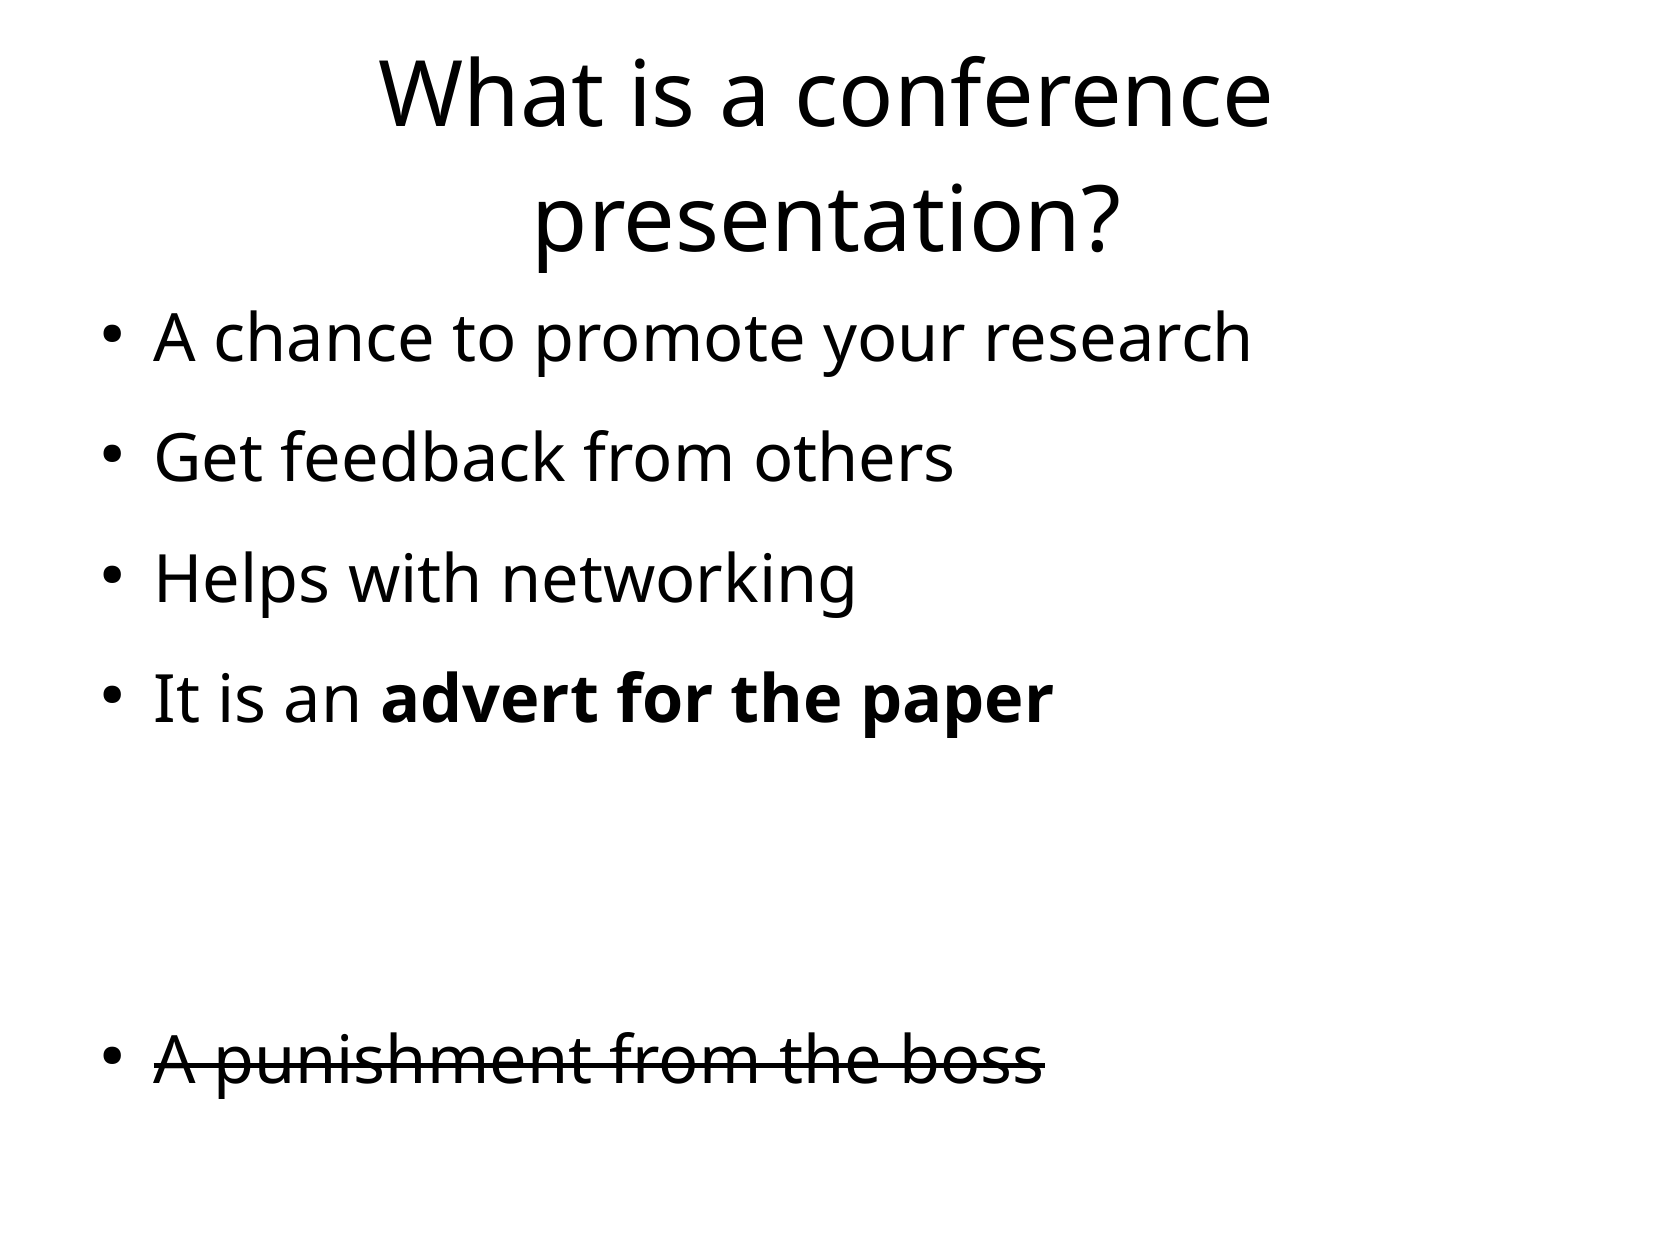

# What is a conference presentation?
A chance to promote your research
Get feedback from others
Helps with networking
It is an advert for the paper
A punishment from the boss